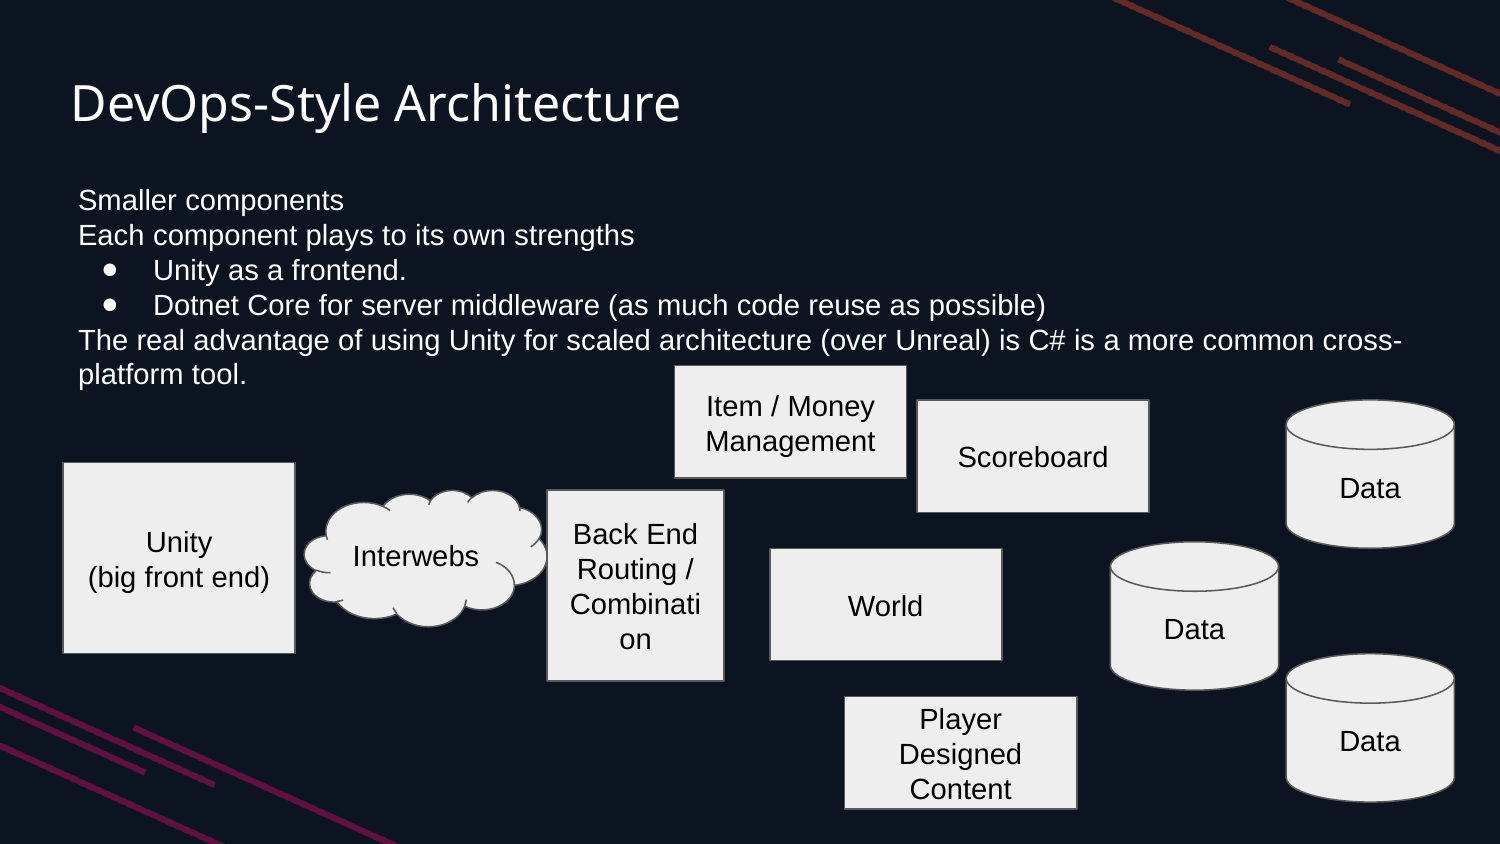

DevOps-Style Architecture
Smaller components
Each component plays to its own strengths
Unity as a frontend.
Dotnet Core for server middleware (as much code reuse as possible)
The real advantage of using Unity for scaled architecture (over Unreal) is C# is a more common cross-platform tool.
Item / Money Management
Scoreboard
Data
Unity
(big front end)
Interwebs
Back End Routing / Combination
Data
World
Data
Player Designed Content